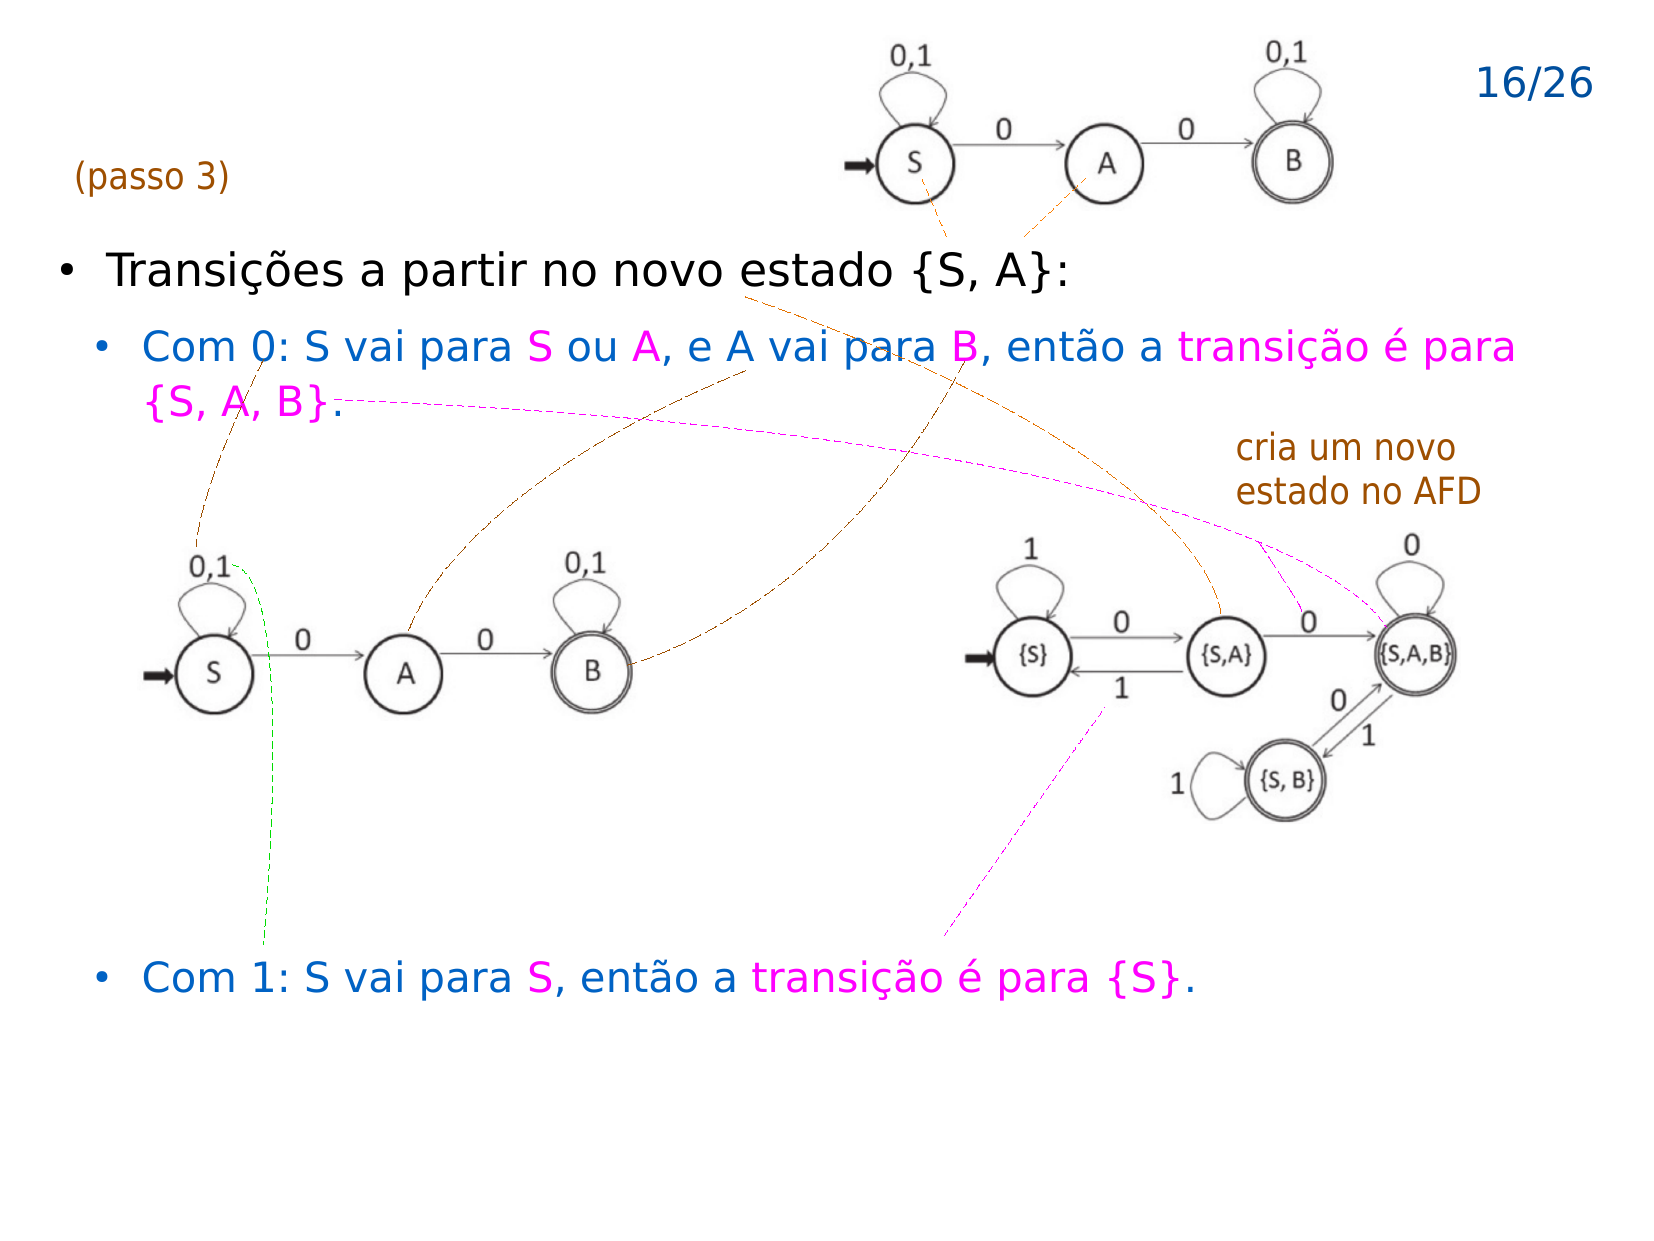

#
16
(passo 3)
Transições a partir no novo estado {S, A}:
Com 0: S vai para S ou A, e A vai para B, então a transição é para {S, A, B}.
Com 1: S vai para S, então a transição é para {S}.
cria um novo estado no AFD